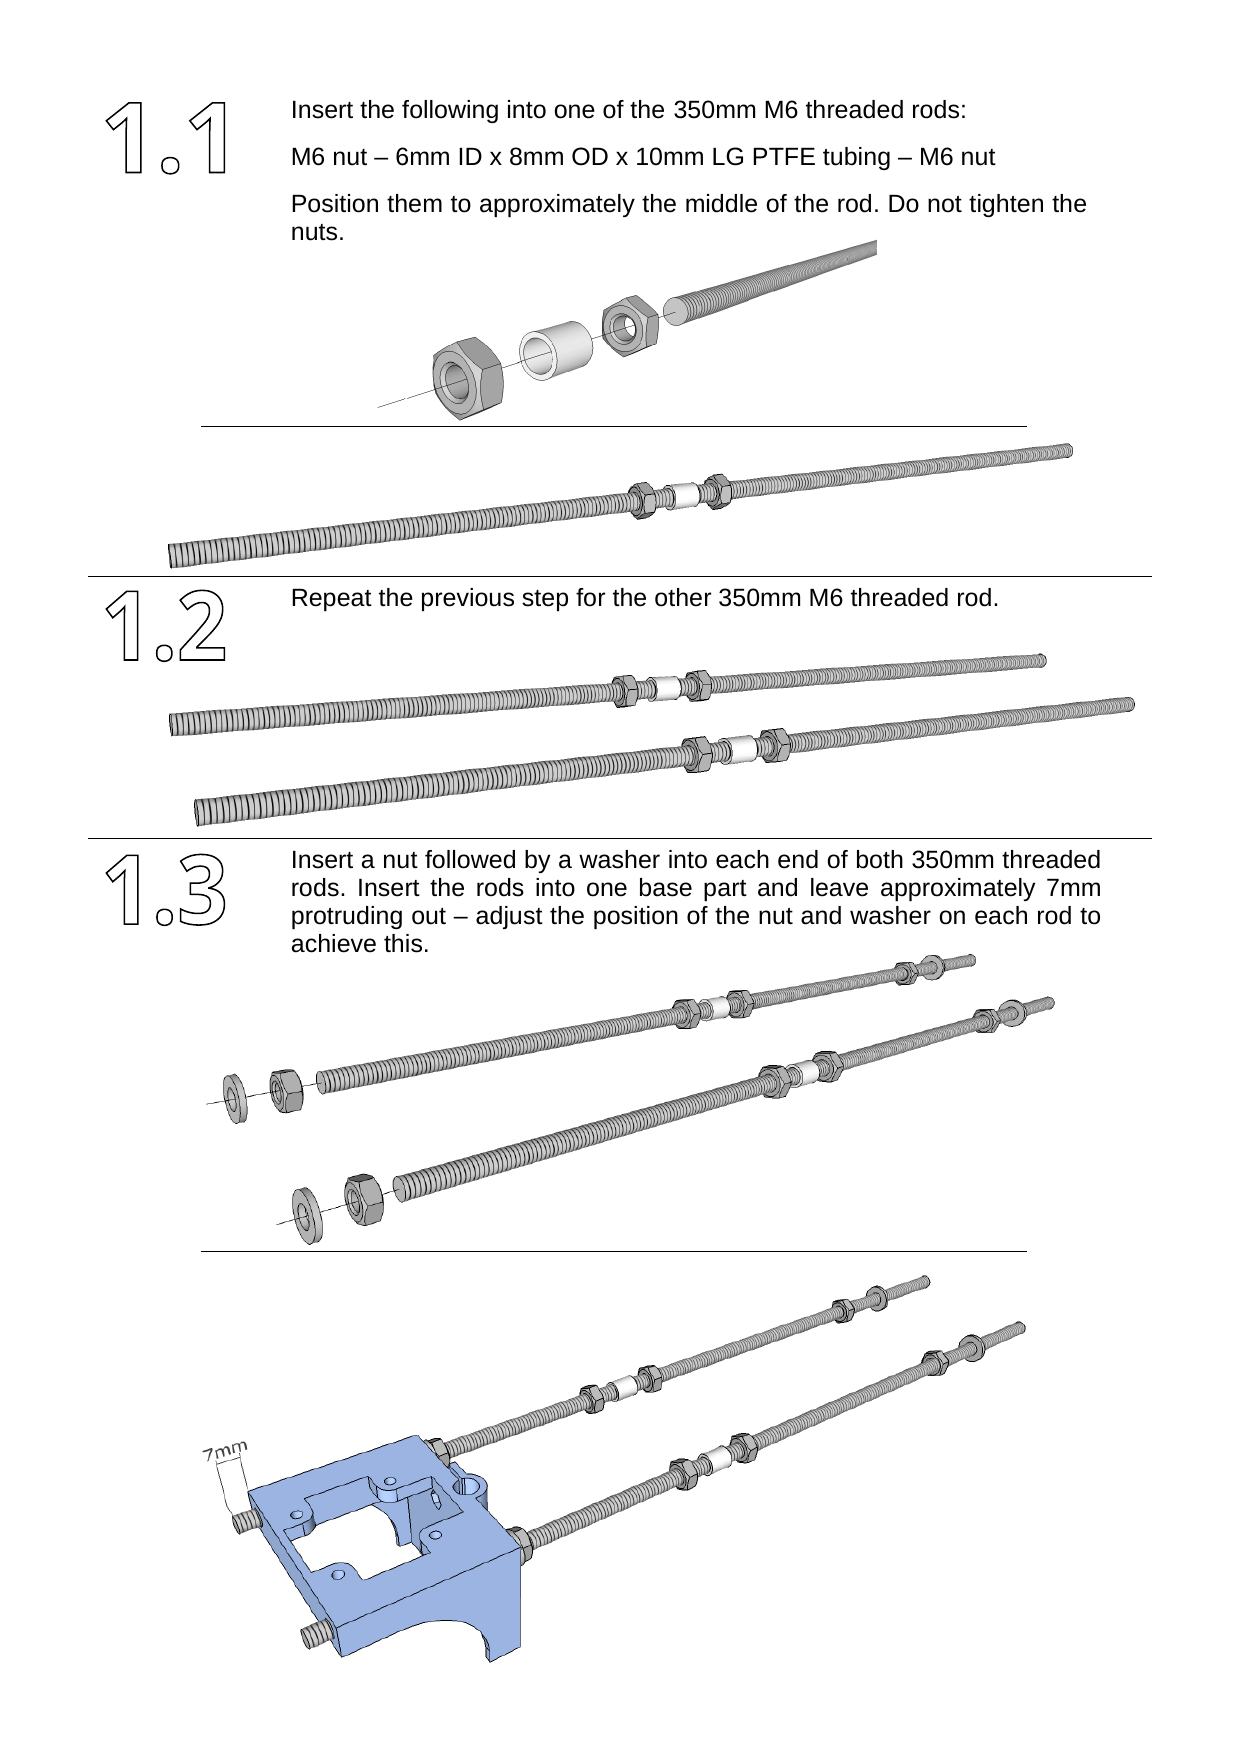

Insert the following into one of the 350mm M6 threaded rods:
M6 nut – 6mm ID x 8mm OD x 10mm LG PTFE tubing – M6 nut
Position them to approximately the middle of the rod. Do not tighten the nuts.
1.1
Repeat the previous step for the other 350mm M6 threaded rod.
1.2
Insert a nut followed by a washer into each end of both 350mm threaded rods. Insert the rods into one base part and leave approximately 7mm protruding out – adjust the position of the nut and washer on each rod to achieve this.
1.3